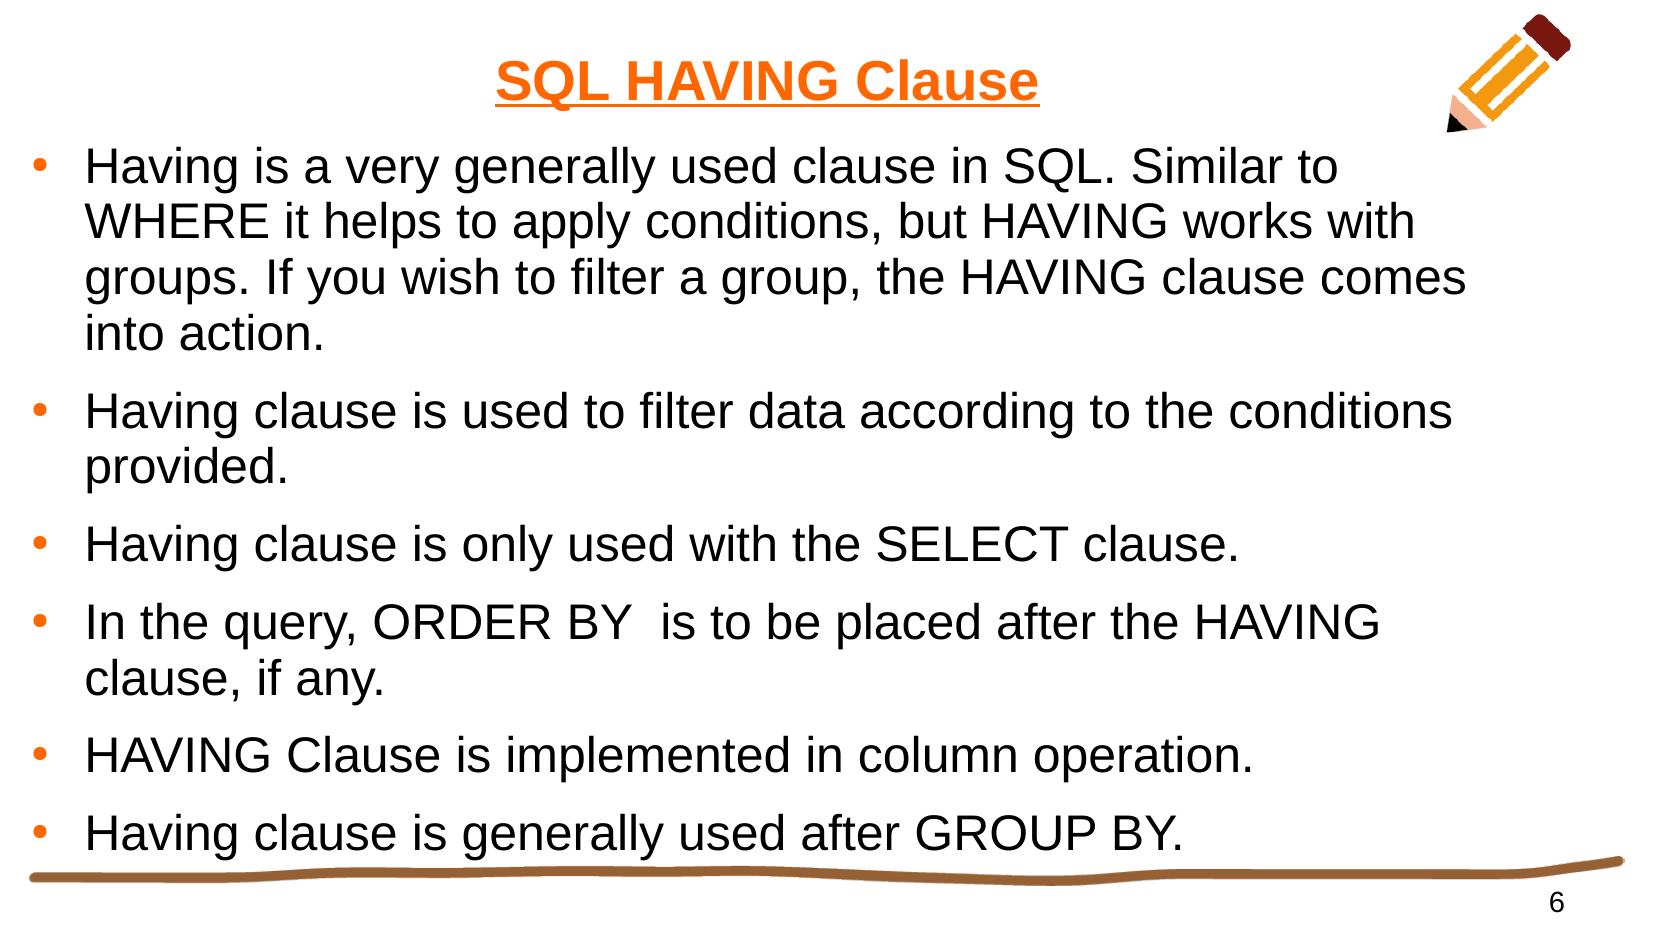

# SQL HAVING Clause
Having is a very generally used clause in SQL. Similar to WHERE it helps to apply conditions, but HAVING works with groups. If you wish to filter a group, the HAVING clause comes into action.
Having clause is used to filter data according to the conditions provided.
Having clause is only used with the SELECT clause.
In the query, ORDER BY is to be placed after the HAVING clause, if any.
HAVING Clause is implemented in column operation.
Having clause is generally used after GROUP BY.
6